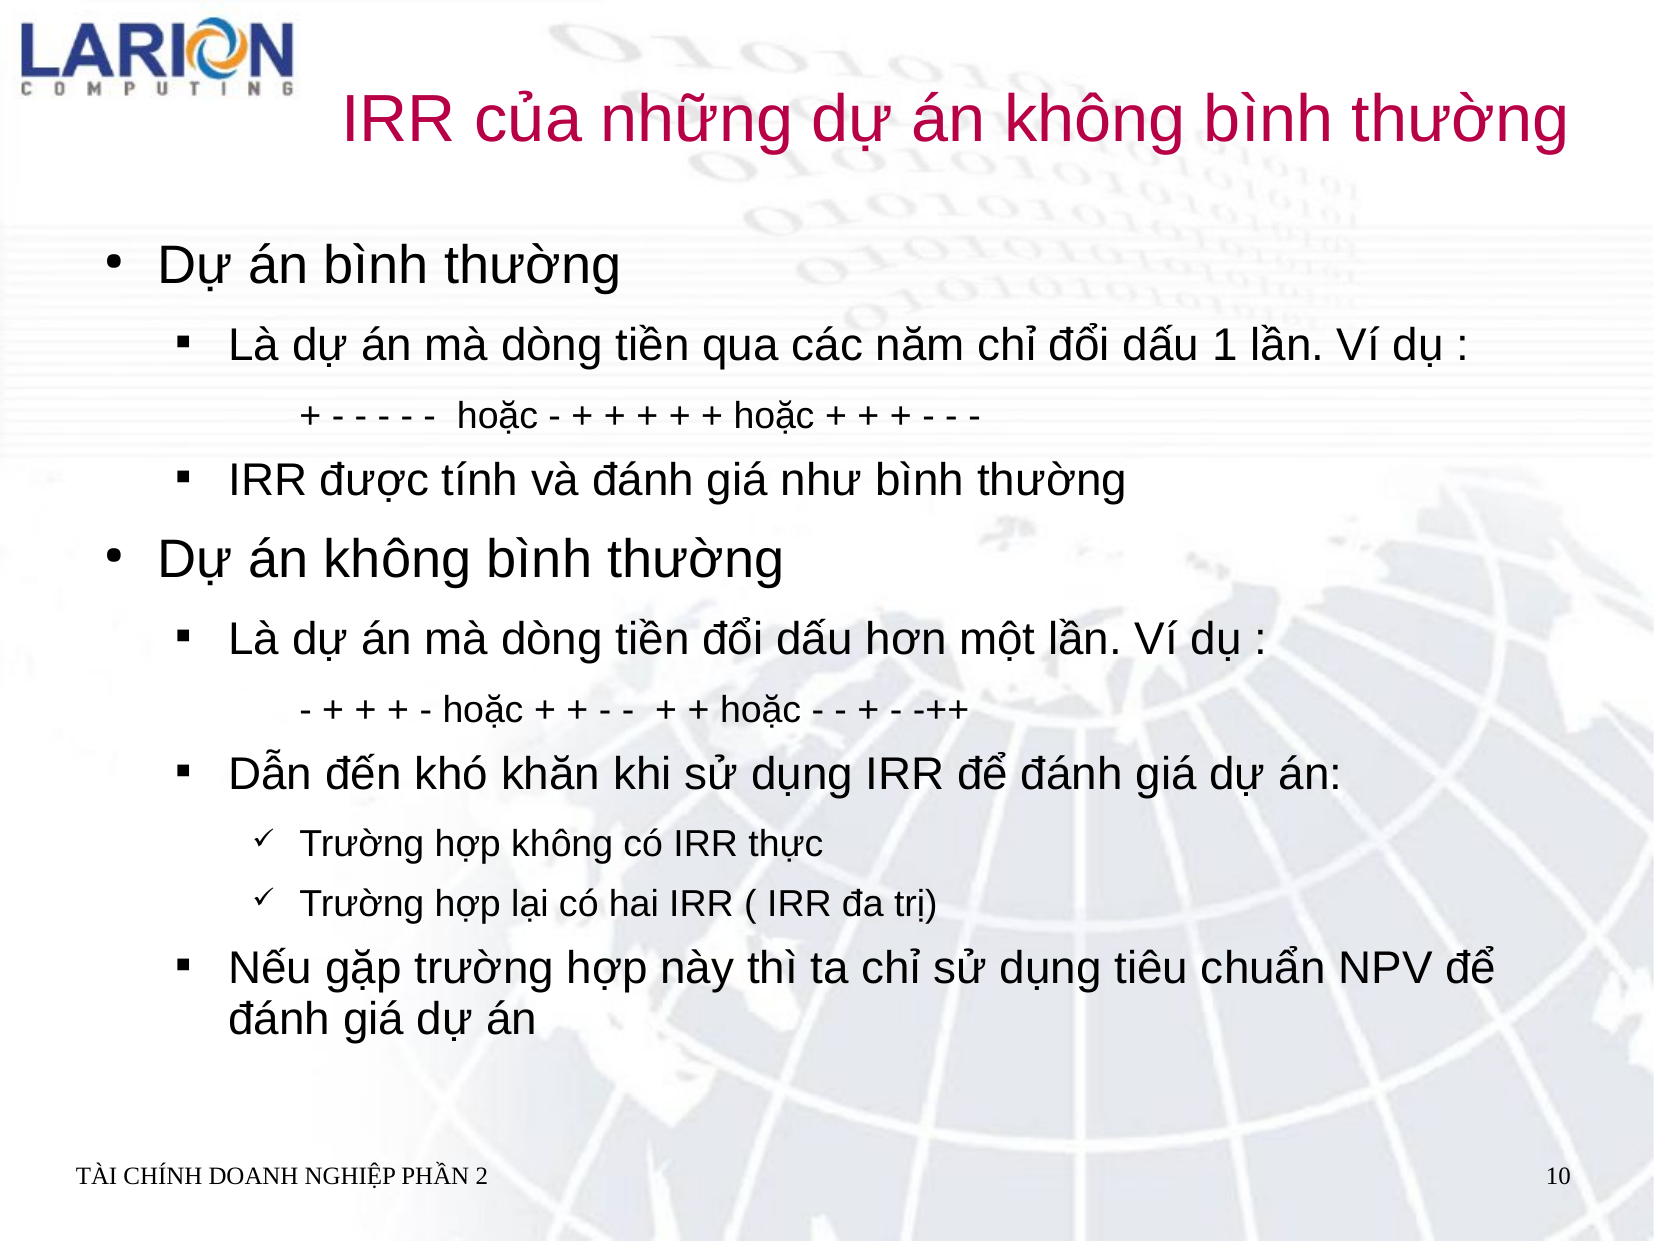

# IRR của những dự án không bình thường
Dự án bình thường
Là dự án mà dòng tiền qua các năm chỉ đổi dấu 1 lần. Ví dụ :
+ - - - - - hoặc - + + + + + hoặc + + + - - -
IRR được tính và đánh giá như bình thường
Dự án không bình thường
Là dự án mà dòng tiền đổi dấu hơn một lần. Ví dụ :
- + + + - hoặc + + - - + + hoặc - - + - -++
Dẫn đến khó khăn khi sử dụng IRR để đánh giá dự án:
Trường hợp không có IRR thực
Trường hợp lại có hai IRR ( IRR đa trị)
Nếu gặp trường hợp này thì ta chỉ sử dụng tiêu chuẩn NPV để đánh giá dự án
TÀI CHÍNH DOANH NGHIỆP PHẦN 2
10